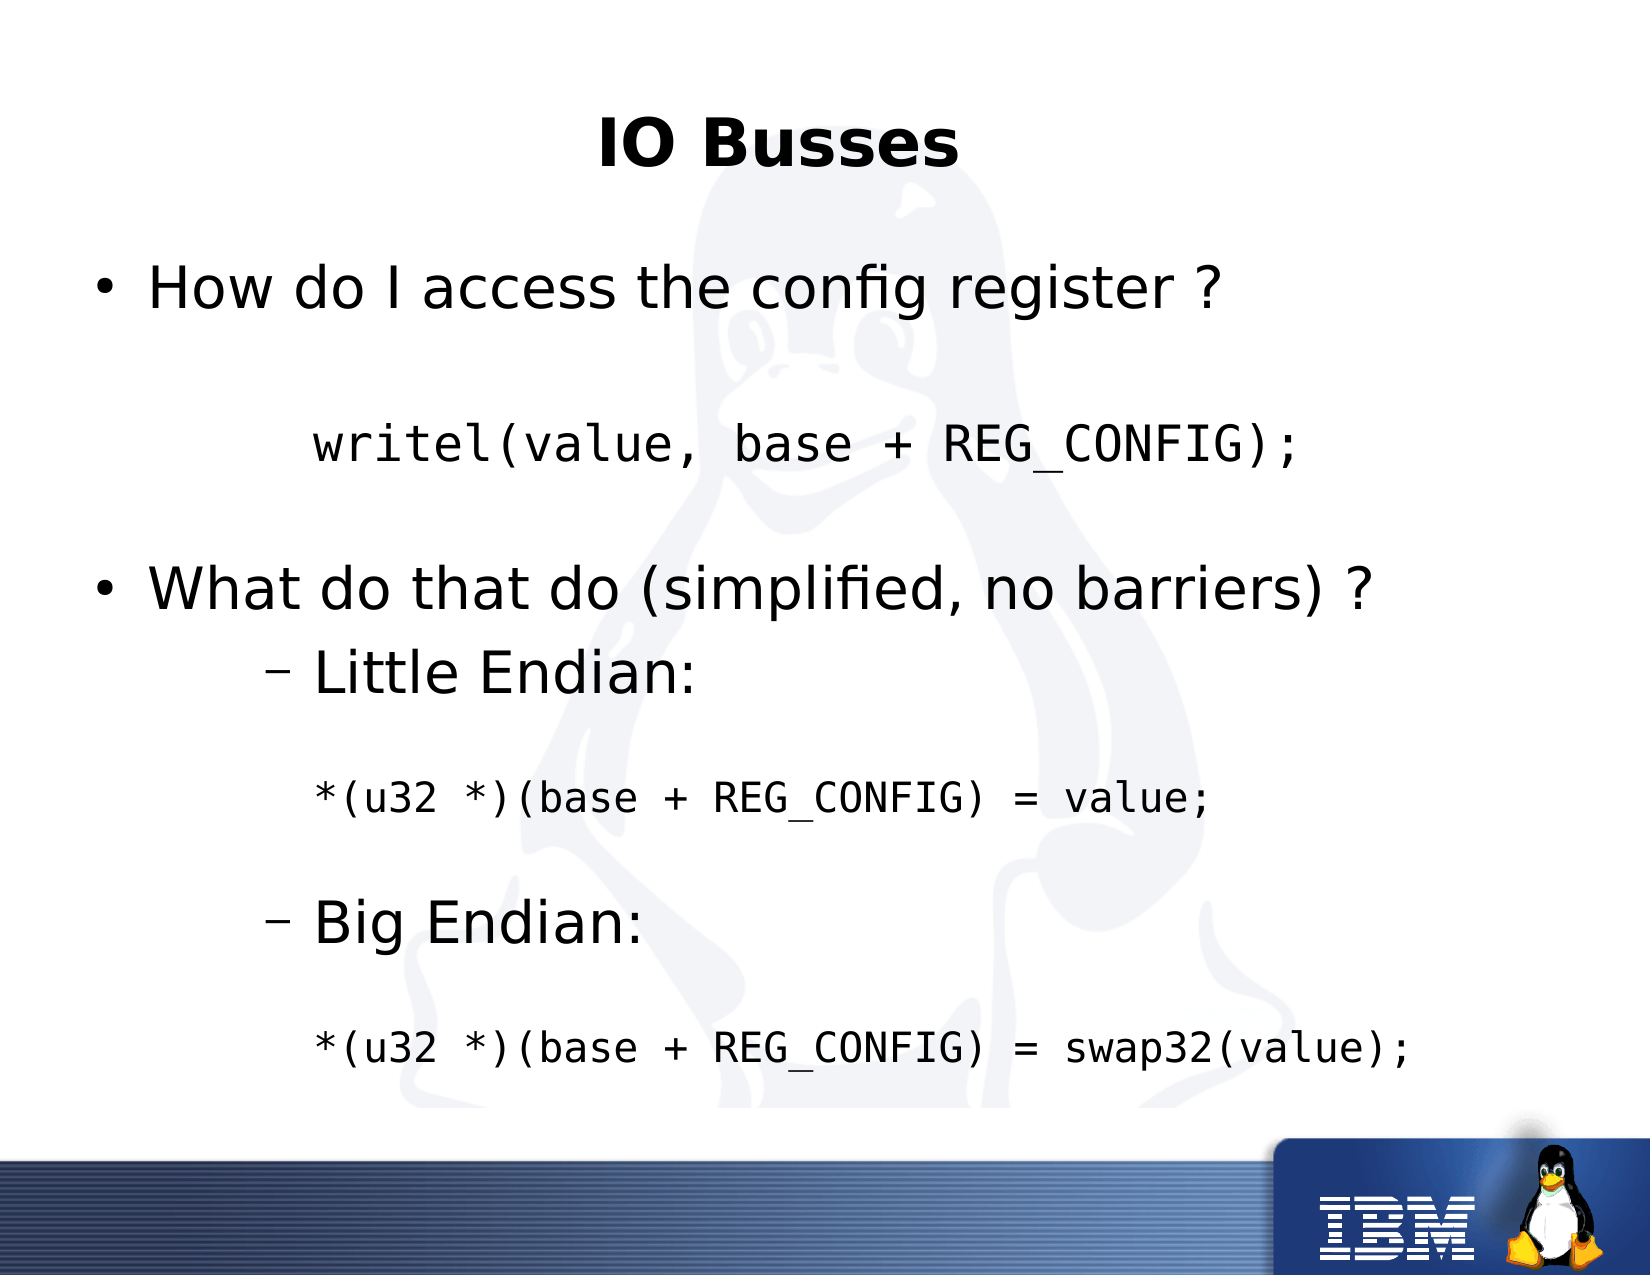

# IO Busses
How do I access the config register ?
writel(value, base + REG_CONFIG);
What do that do (simplified, no barriers) ?
Little Endian:
*(u32 *)(base + REG_CONFIG) = value;
Big Endian:
*(u32 *)(base + REG_CONFIG) = swap32(value);